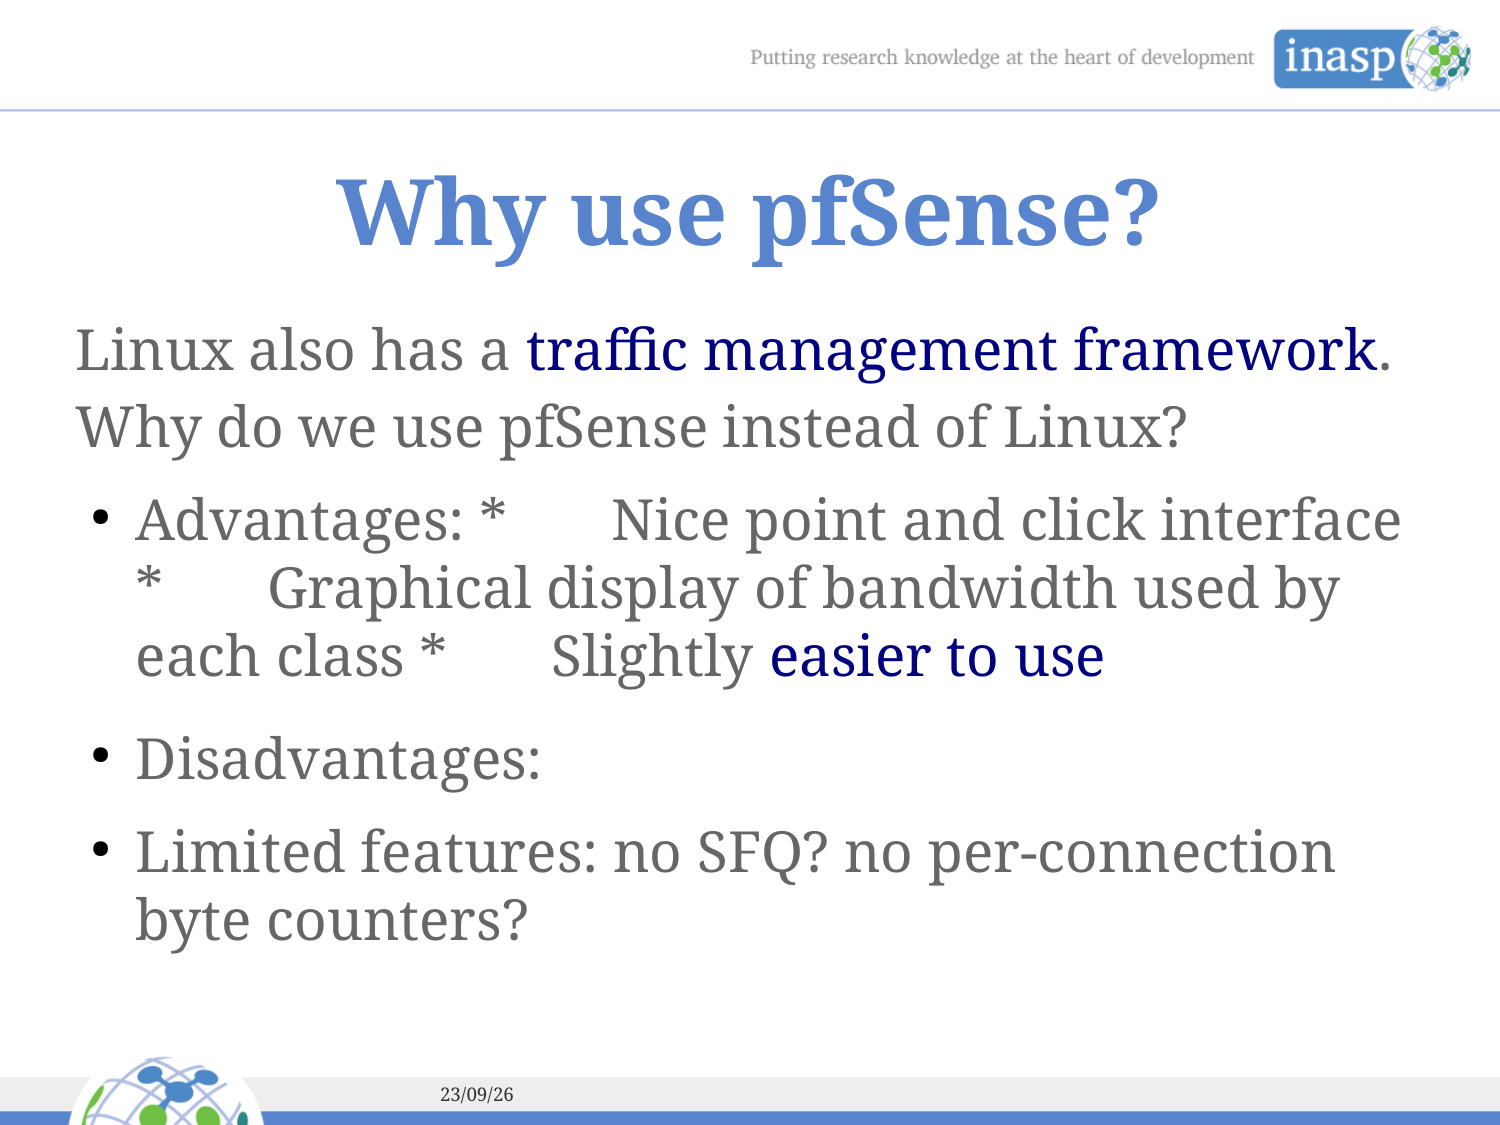

# Why use pfSense?
Linux also has a traffic management framework. Why do we use pfSense instead of Linux?
Advantages: * Nice point and click interface * Graphical display of bandwidth used by each class * Slightly easier to use
Disadvantages:
Limited features: no SFQ? no per-connection byte counters?